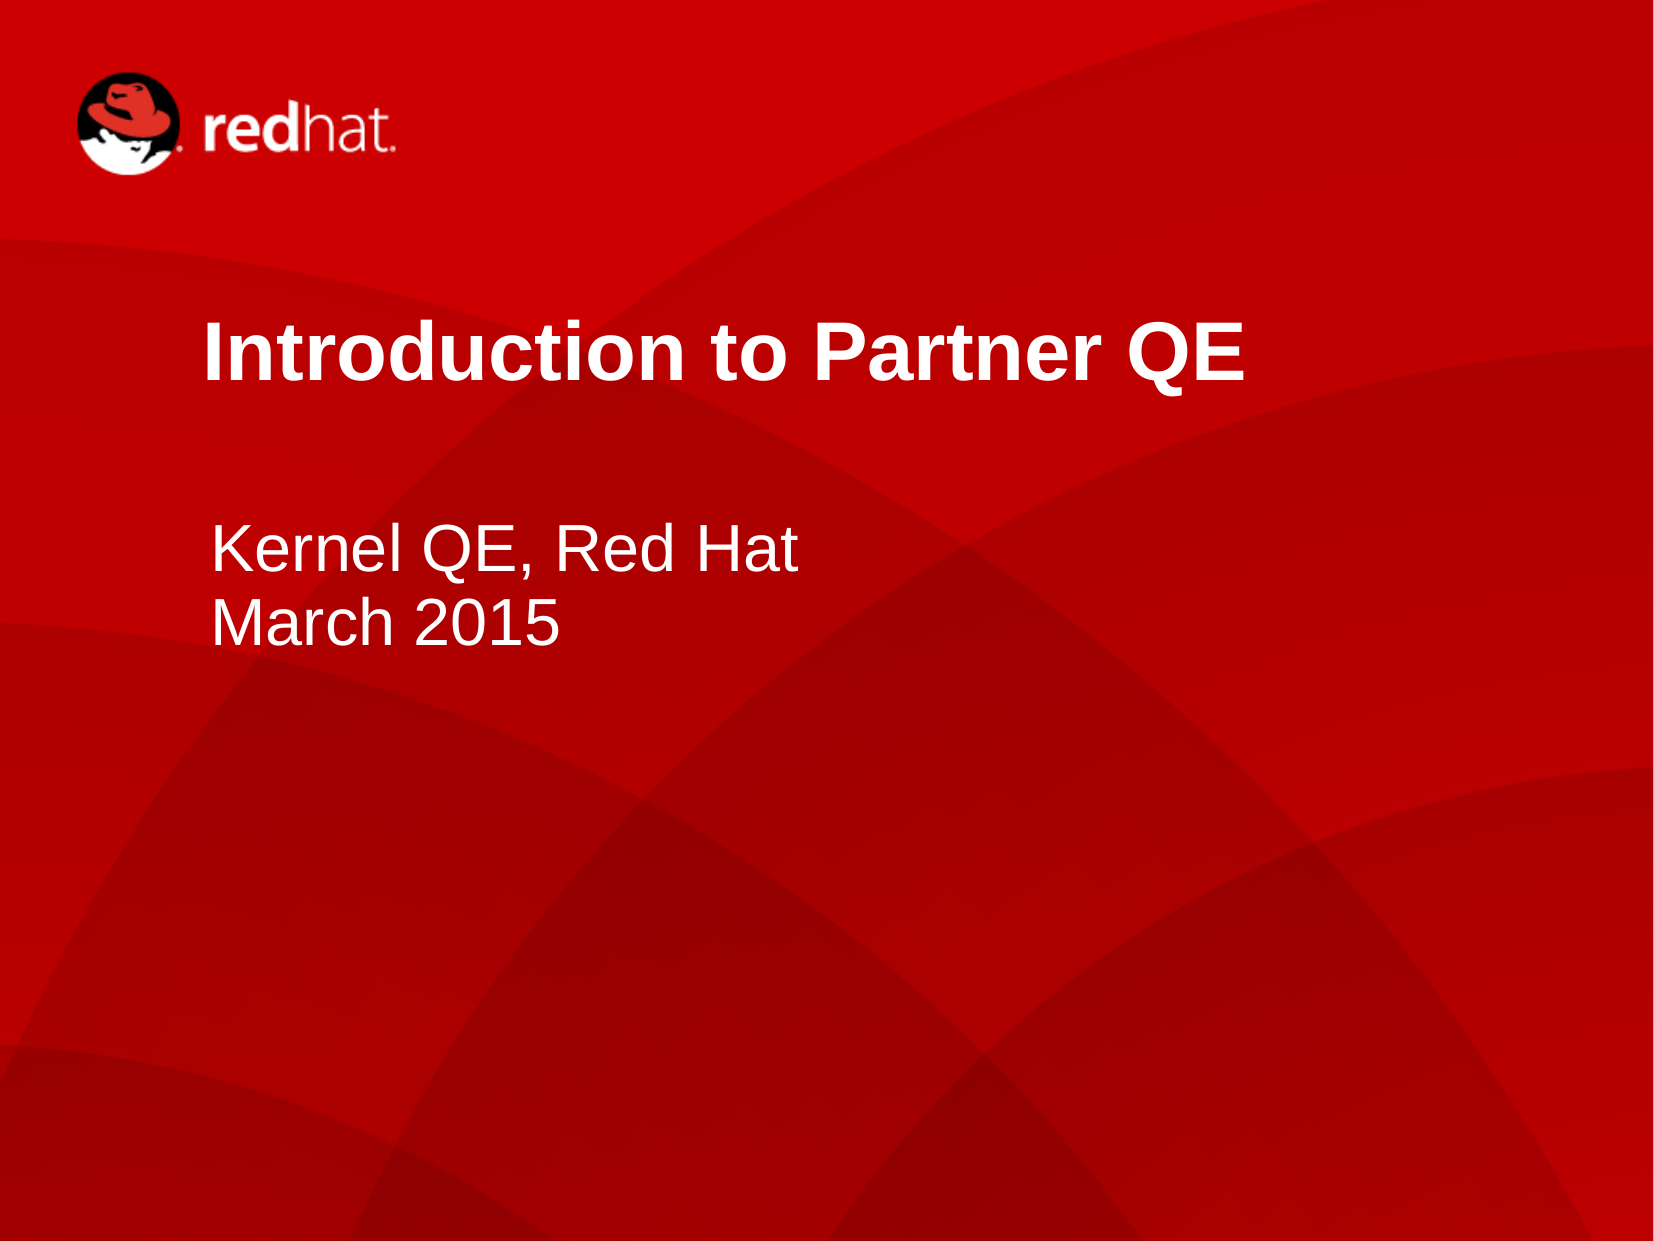

Introduction to Partner QE
Kernel QE, Red Hat
March 2015